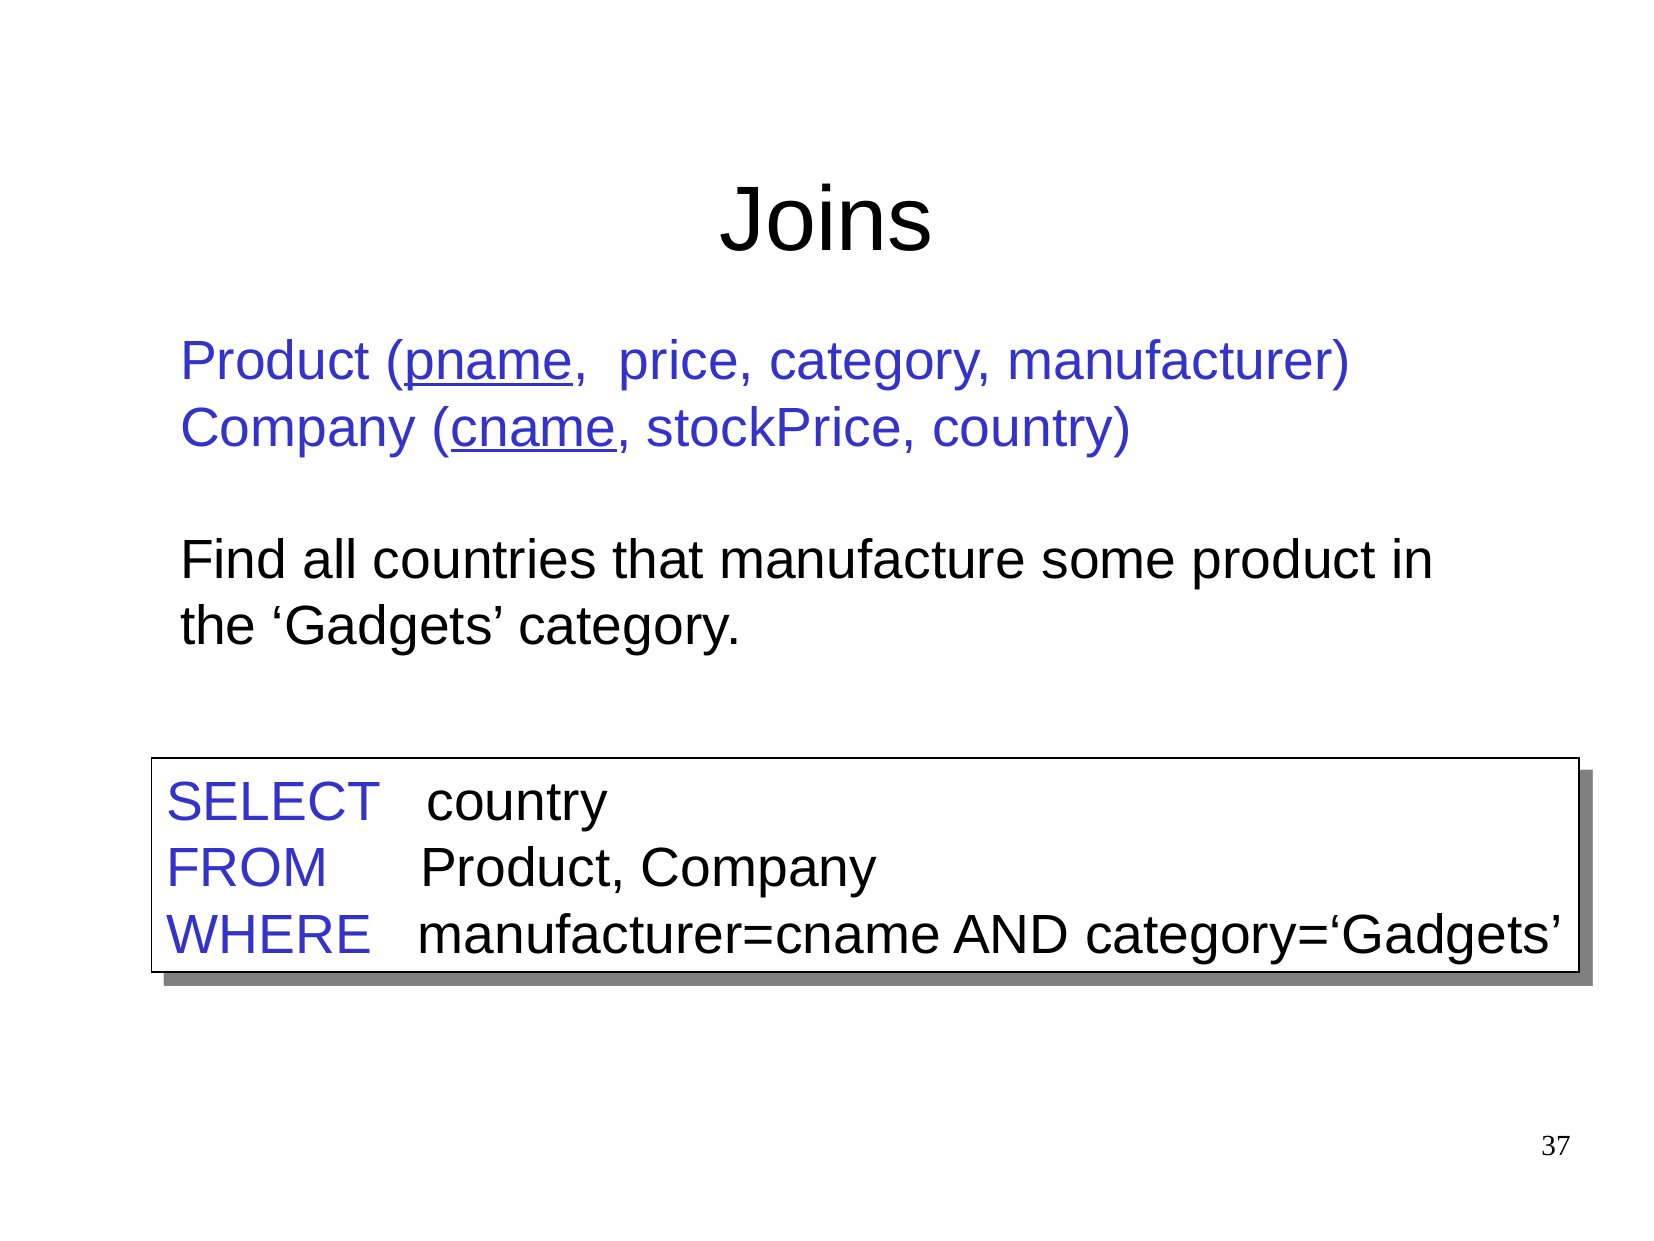

# Joins
Product (pname, price, category, manufacturer)
Company (cname, stockPrice, country)
Find all countries that manufacture some product in the ‘Gadgets’ category.
SELECT country
FROM Product, Company
WHERE manufacturer=cname AND category=‘Gadgets’
37